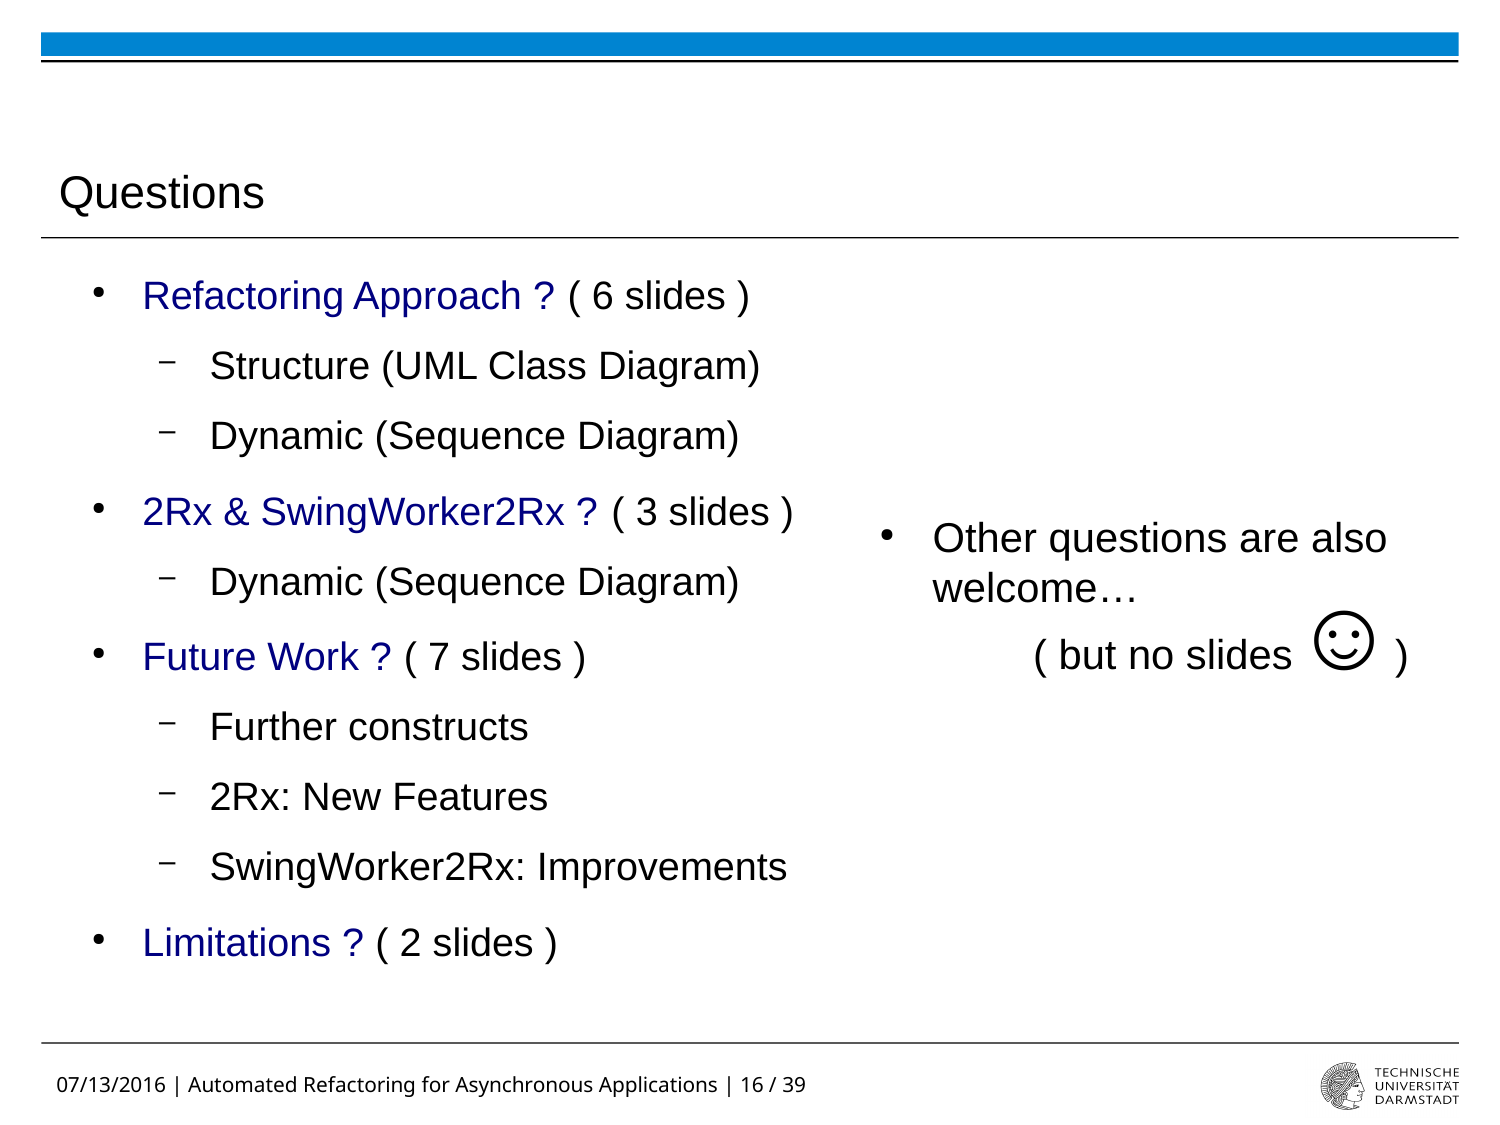

Questions
# Refactoring Approach ? ( 6 slides )
Structure (UML Class Diagram)
Dynamic (Sequence Diagram)
2Rx & SwingWorker2Rx ? ( 3 slides )
Dynamic (Sequence Diagram)
Future Work ? ( 7 slides )
Further constructs
2Rx: New Features
SwingWorker2Rx: Improvements
Limitations ? ( 2 slides )
Other questions are also welcome…
( but no slides☺)